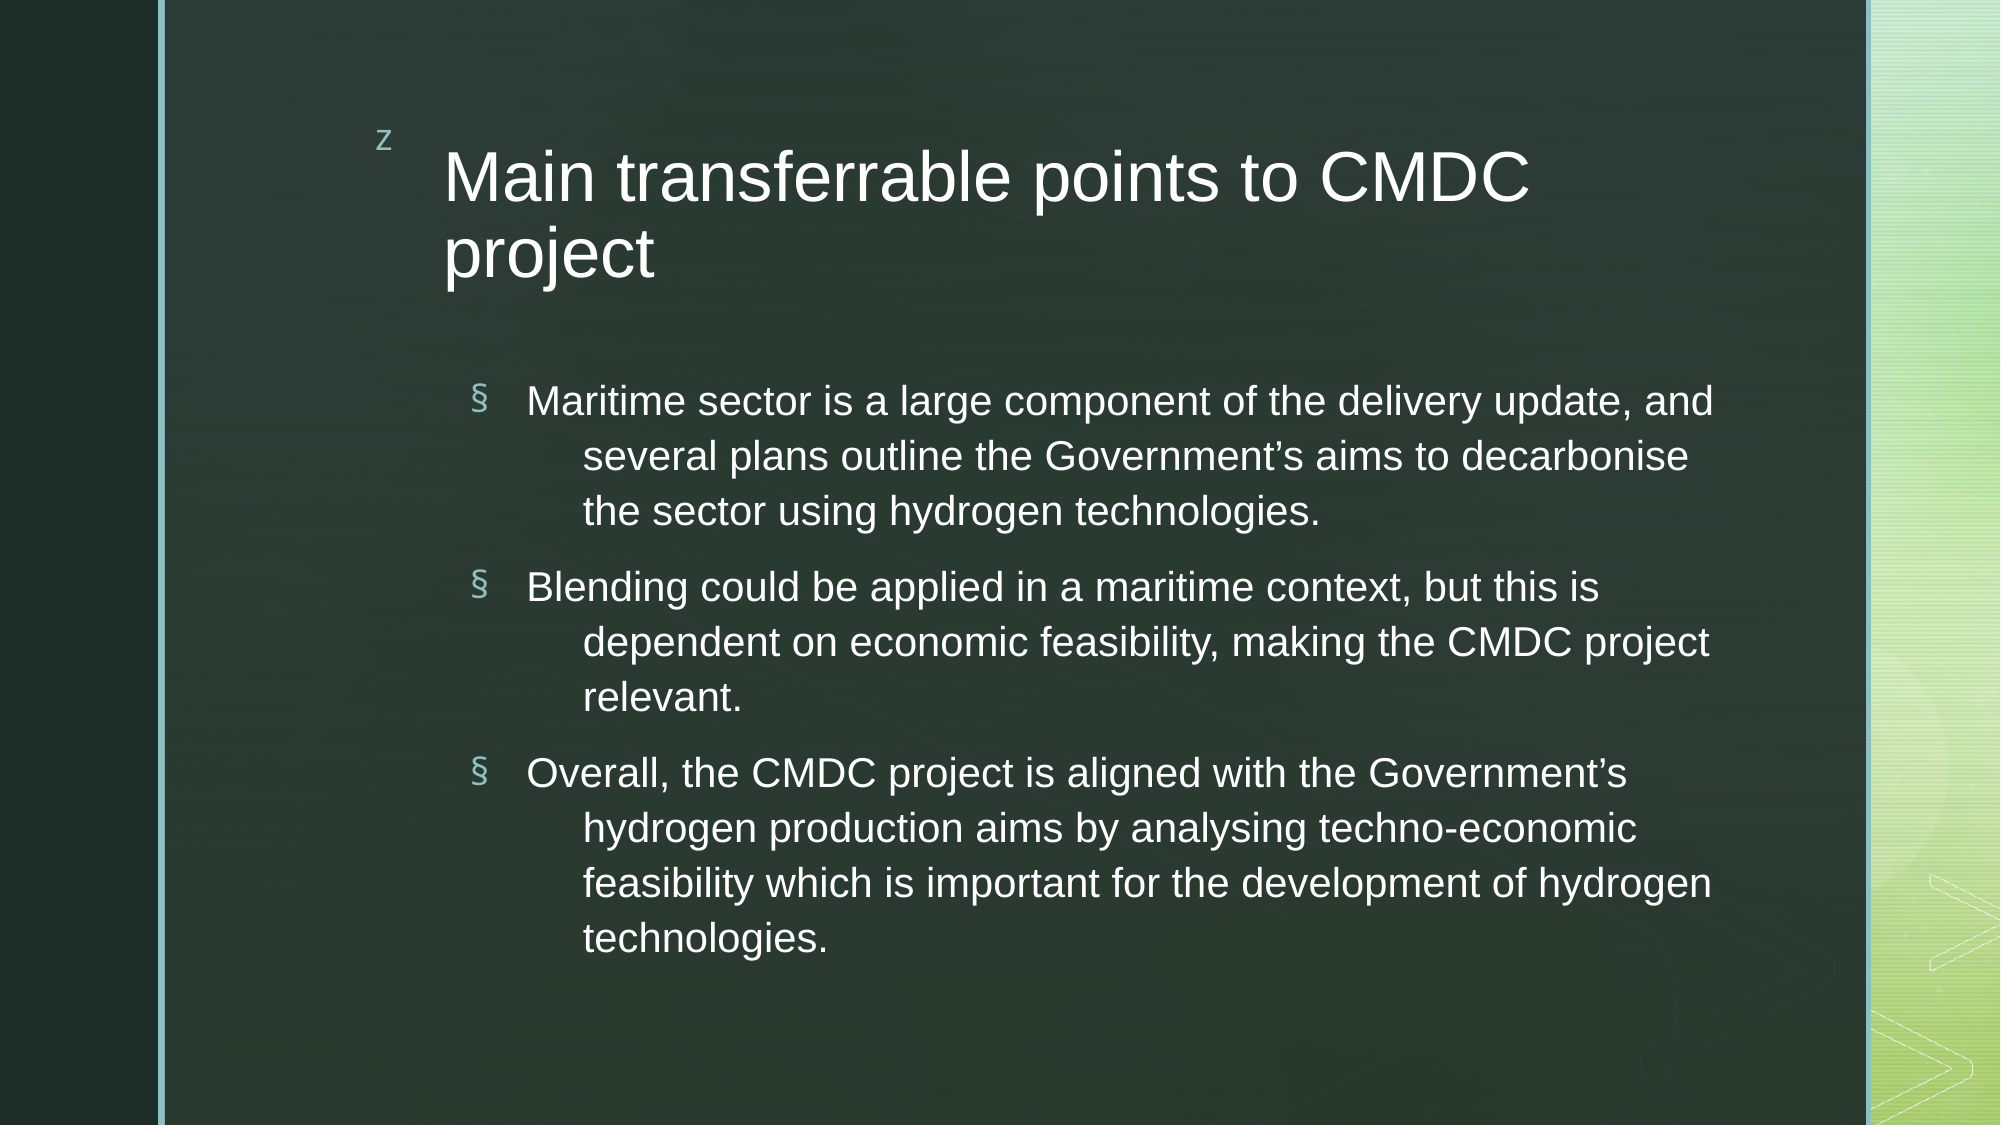

# Main transferrable points to CMDC project
Maritime sector is a large component of the delivery update, and several plans outline the Government’s aims to decarbonise the sector using hydrogen technologies.
Blending could be applied in a maritime context, but this is dependent on economic feasibility, making the CMDC project relevant.
Overall, the CMDC project is aligned with the Government’s hydrogen production aims by analysing techno-economic feasibility which is important for the development of hydrogen technologies.